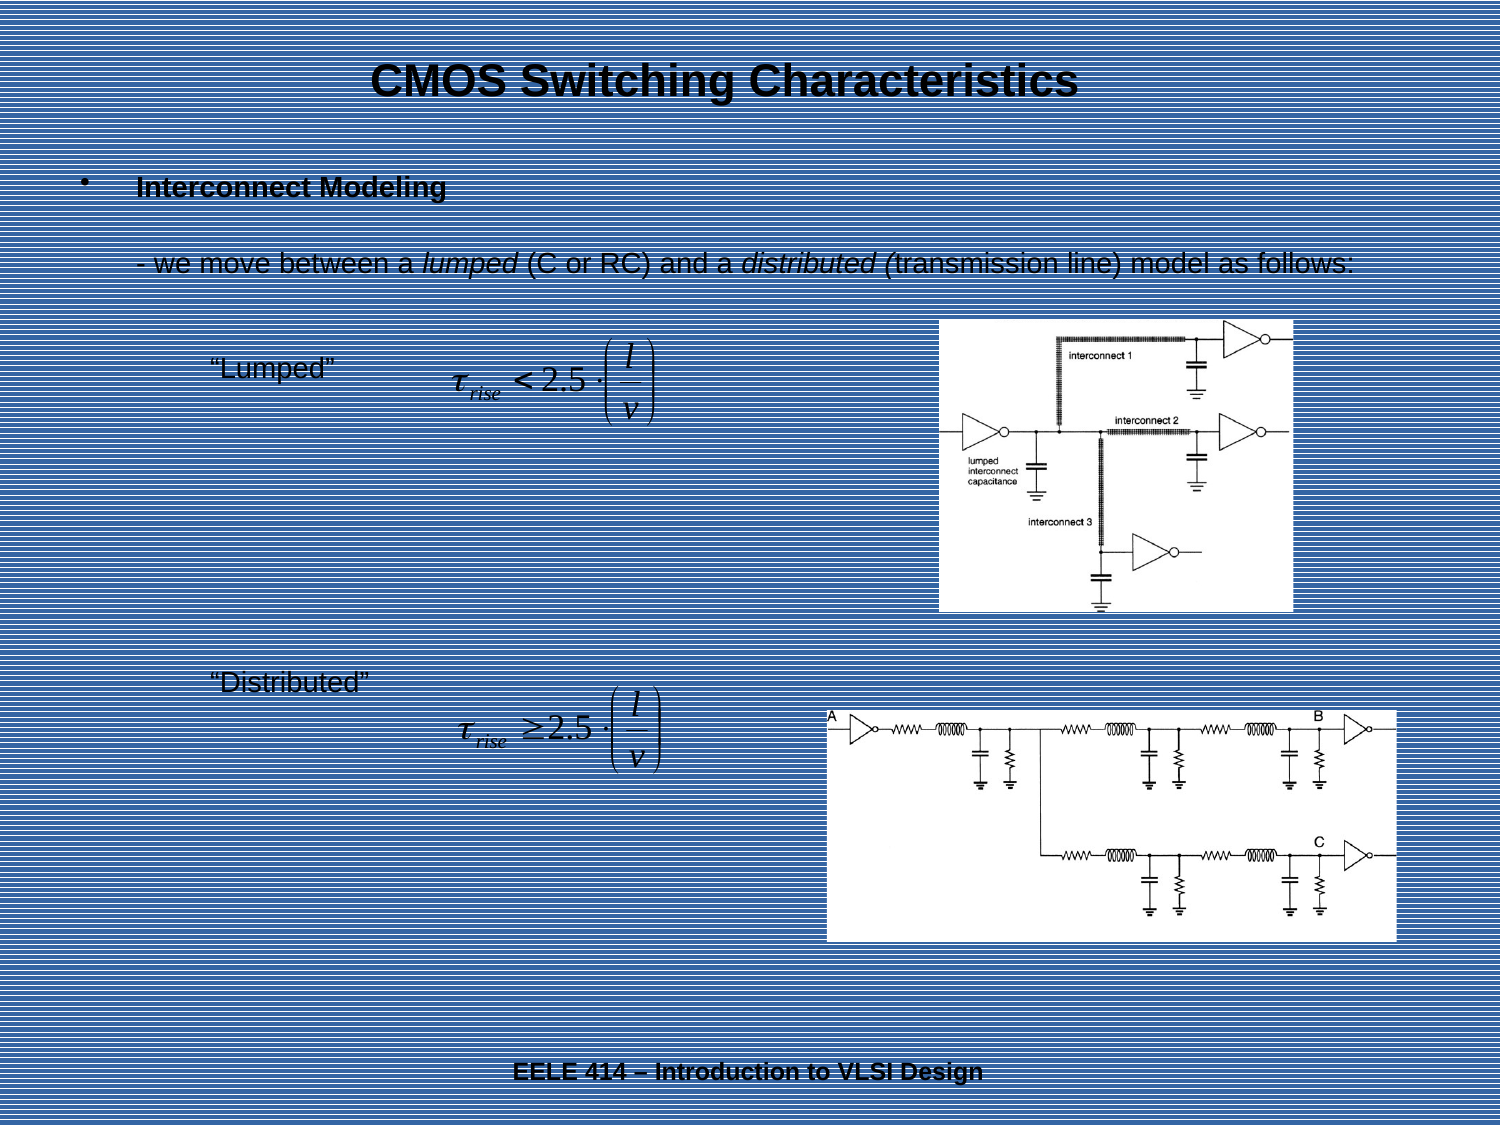

# CMOS Switching Characteristics
Interconnect Modeling
	- we move between a lumped (C or RC) and a distributed (transmission line) model as follows:
 	“Lumped”
 	“Distributed”